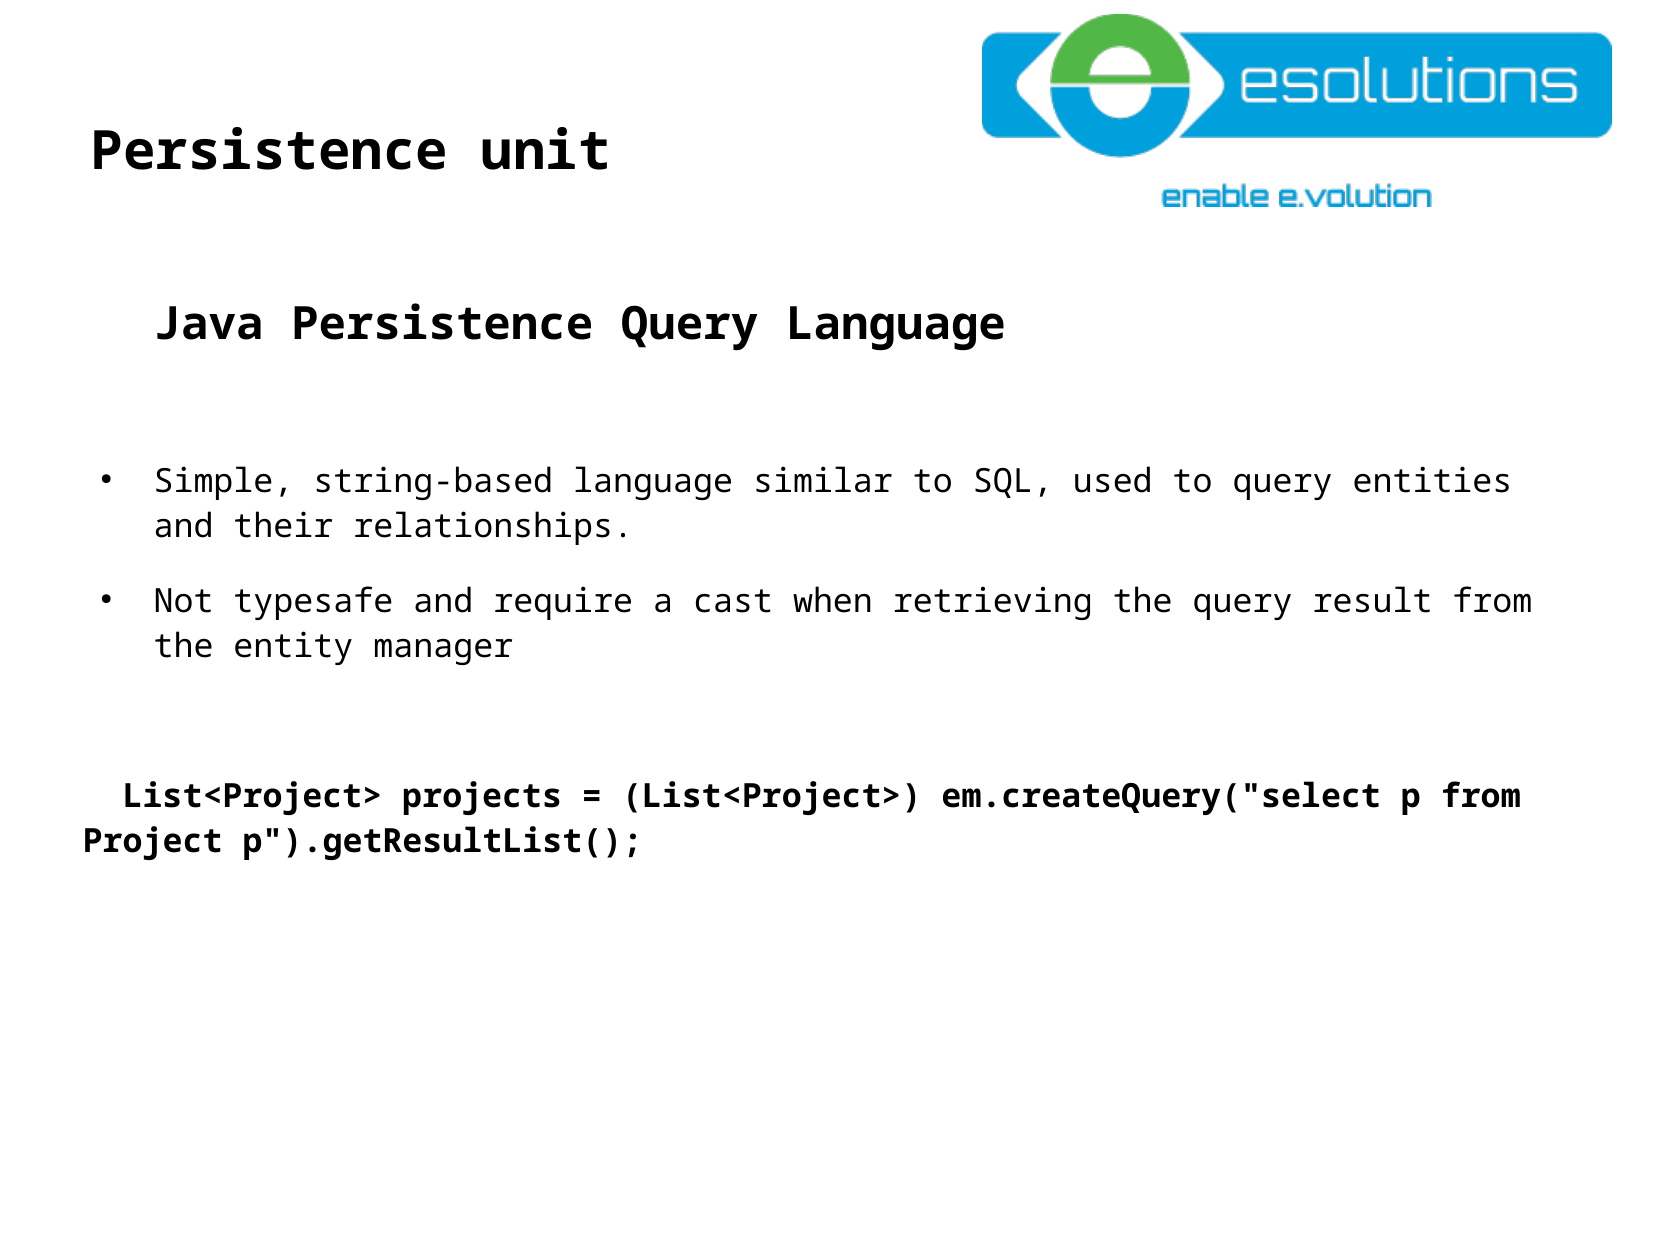

#
Persistence unit
Java Persistence Query Language
Simple, string-based language similar to SQL, used to query entities and their relationships.
Not typesafe and require a cast when retrieving the query result from the entity manager
 List<Project> projects = (List<Project>) em.createQuery("select p from Project p").getResultList();